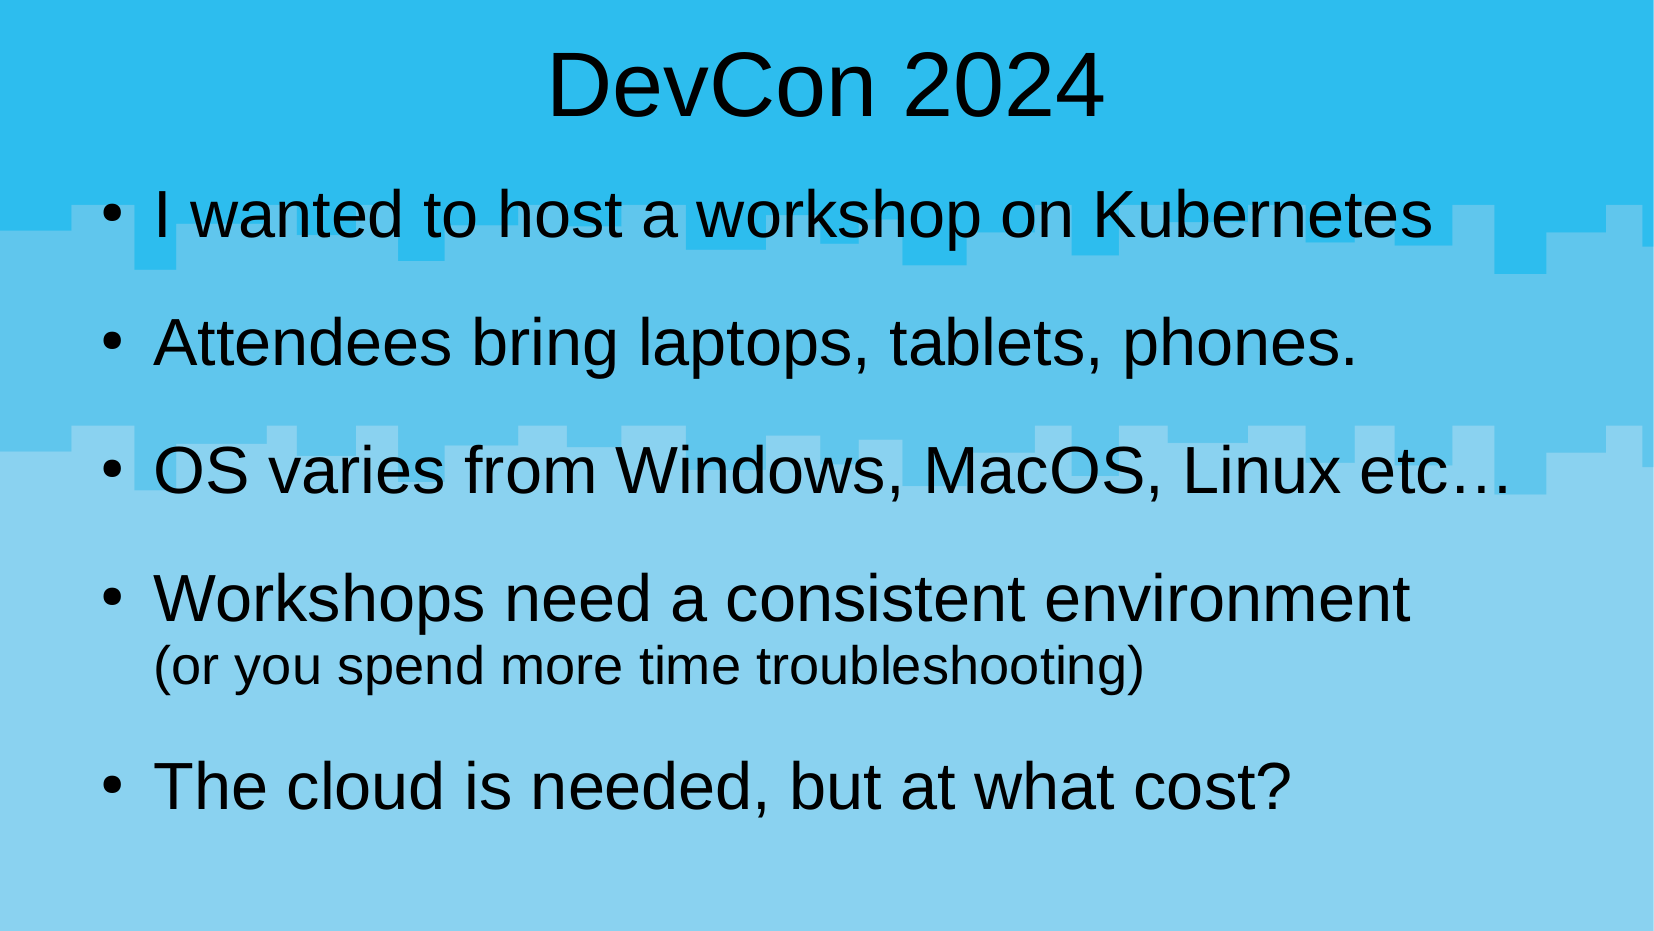

# DevCon 2024
I wanted to host a workshop on Kubernetes
Attendees bring laptops, tablets, phones.
OS varies from Windows, MacOS, Linux etc…
Workshops need a consistent environment
(or you spend more time troubleshooting)
The cloud is needed, but at what cost?